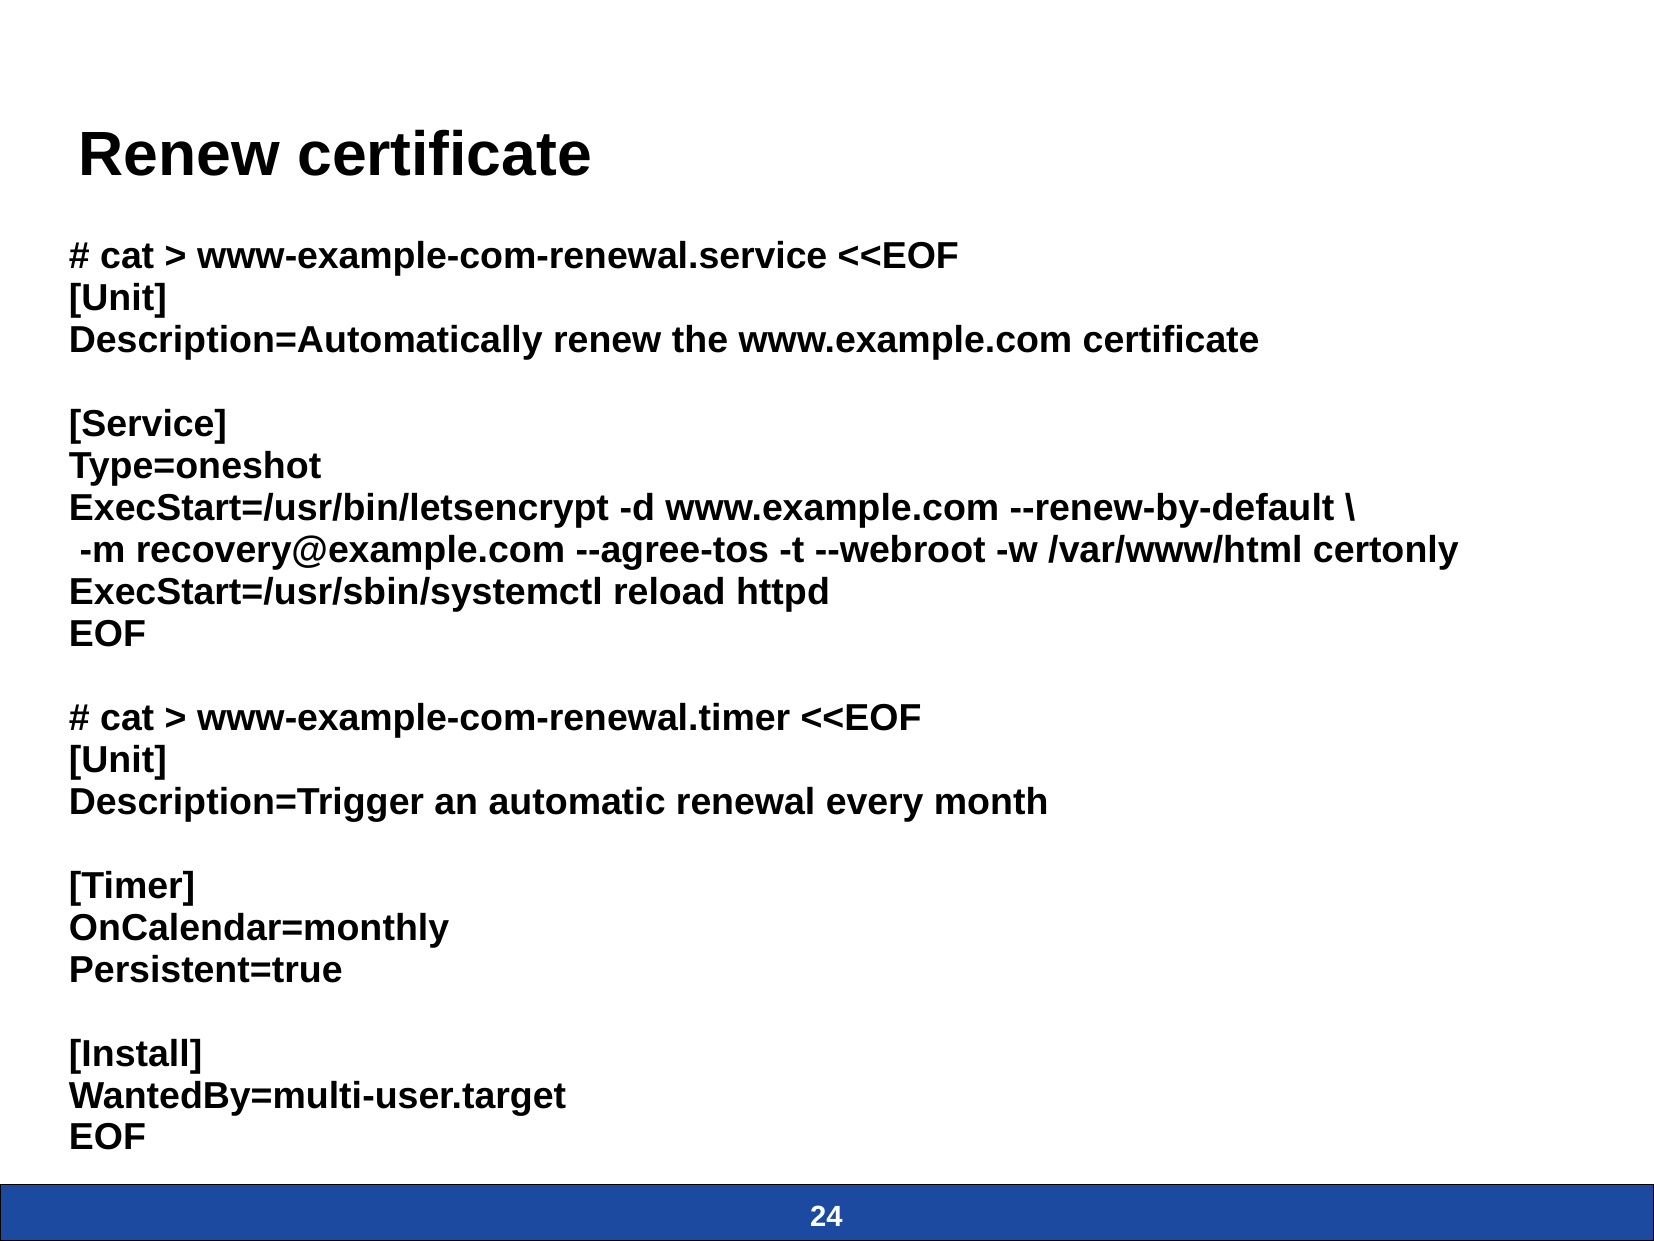

# Renew certificate
# cat > www-example-com-renewal.service <<EOF
[Unit]
Description=Automatically renew the www.example.com certificate
[Service]
Type=oneshot
ExecStart=/usr/bin/letsencrypt -d www.example.com --renew-by-default \
 -m recovery@example.com --agree-tos -t --webroot -w /var/www/html certonly
ExecStart=/usr/sbin/systemctl reload httpd
EOF
# cat > www-example-com-renewal.timer <<EOF
[Unit]
Description=Trigger an automatic renewal every month
[Timer]
OnCalendar=monthly
Persistent=true
[Install]
WantedBy=multi-user.target
EOF
24